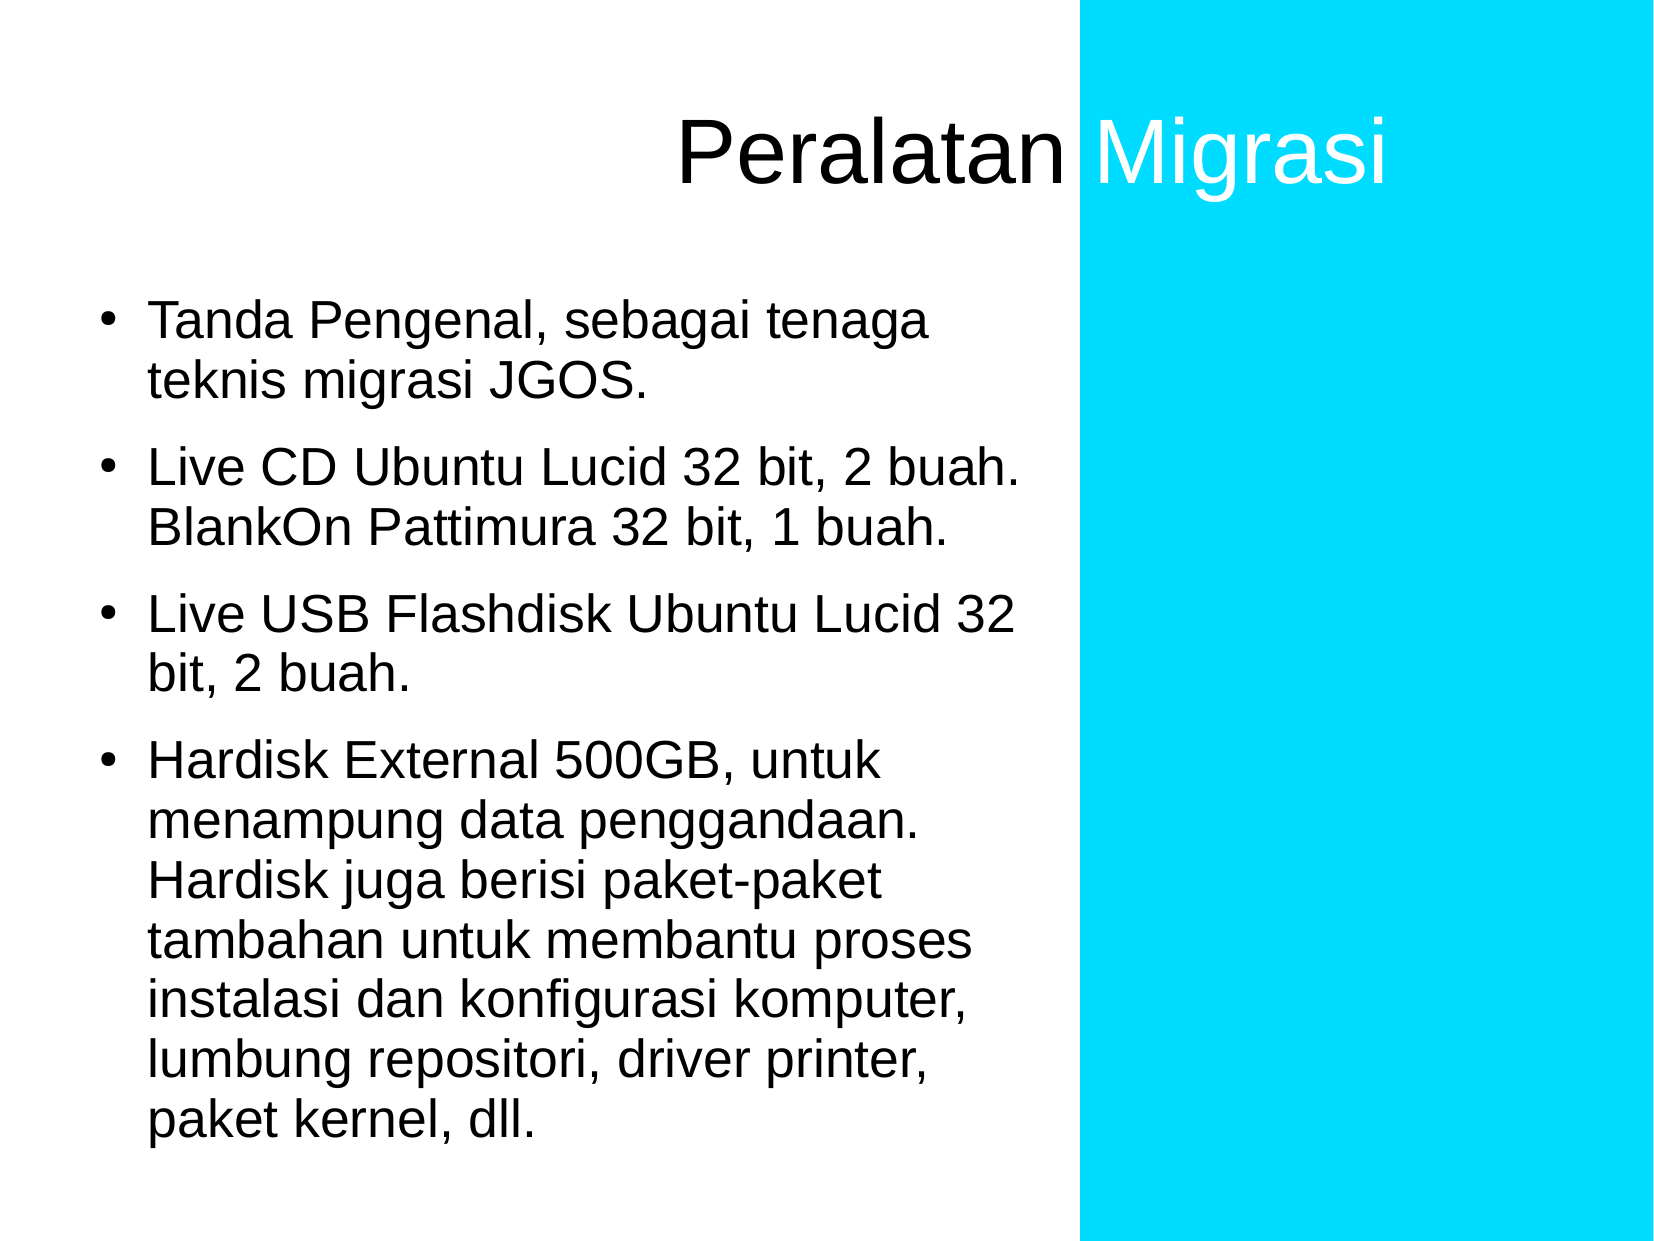

# Peralatan Migrasi
Tanda Pengenal, sebagai tenaga teknis migrasi JGOS.
Live CD Ubuntu Lucid 32 bit, 2 buah. BlankOn Pattimura 32 bit, 1 buah.
Live USB Flashdisk Ubuntu Lucid 32 bit, 2 buah.
Hardisk External 500GB, untuk menampung data penggandaan. Hardisk juga berisi paket-paket tambahan untuk membantu proses instalasi dan konfigurasi komputer, lumbung repositori, driver printer, paket kernel, dll.